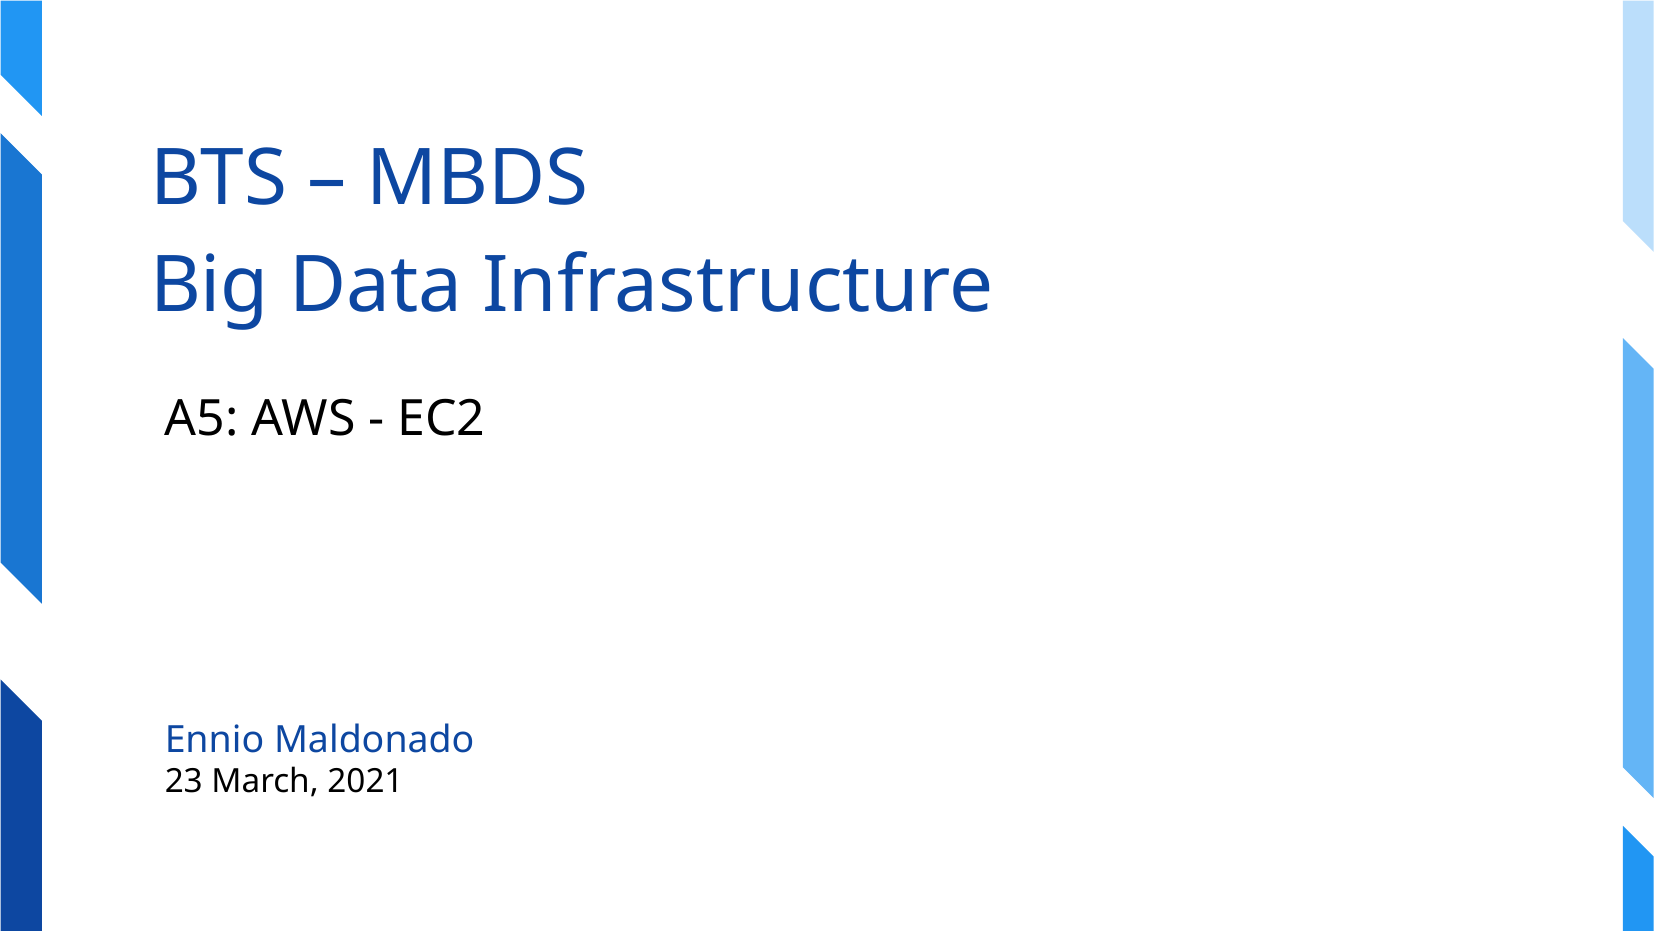

# BTS – MBDS Big Data Infrastructure
A5: AWS - EC2
Ennio Maldonado
23 March, 2021